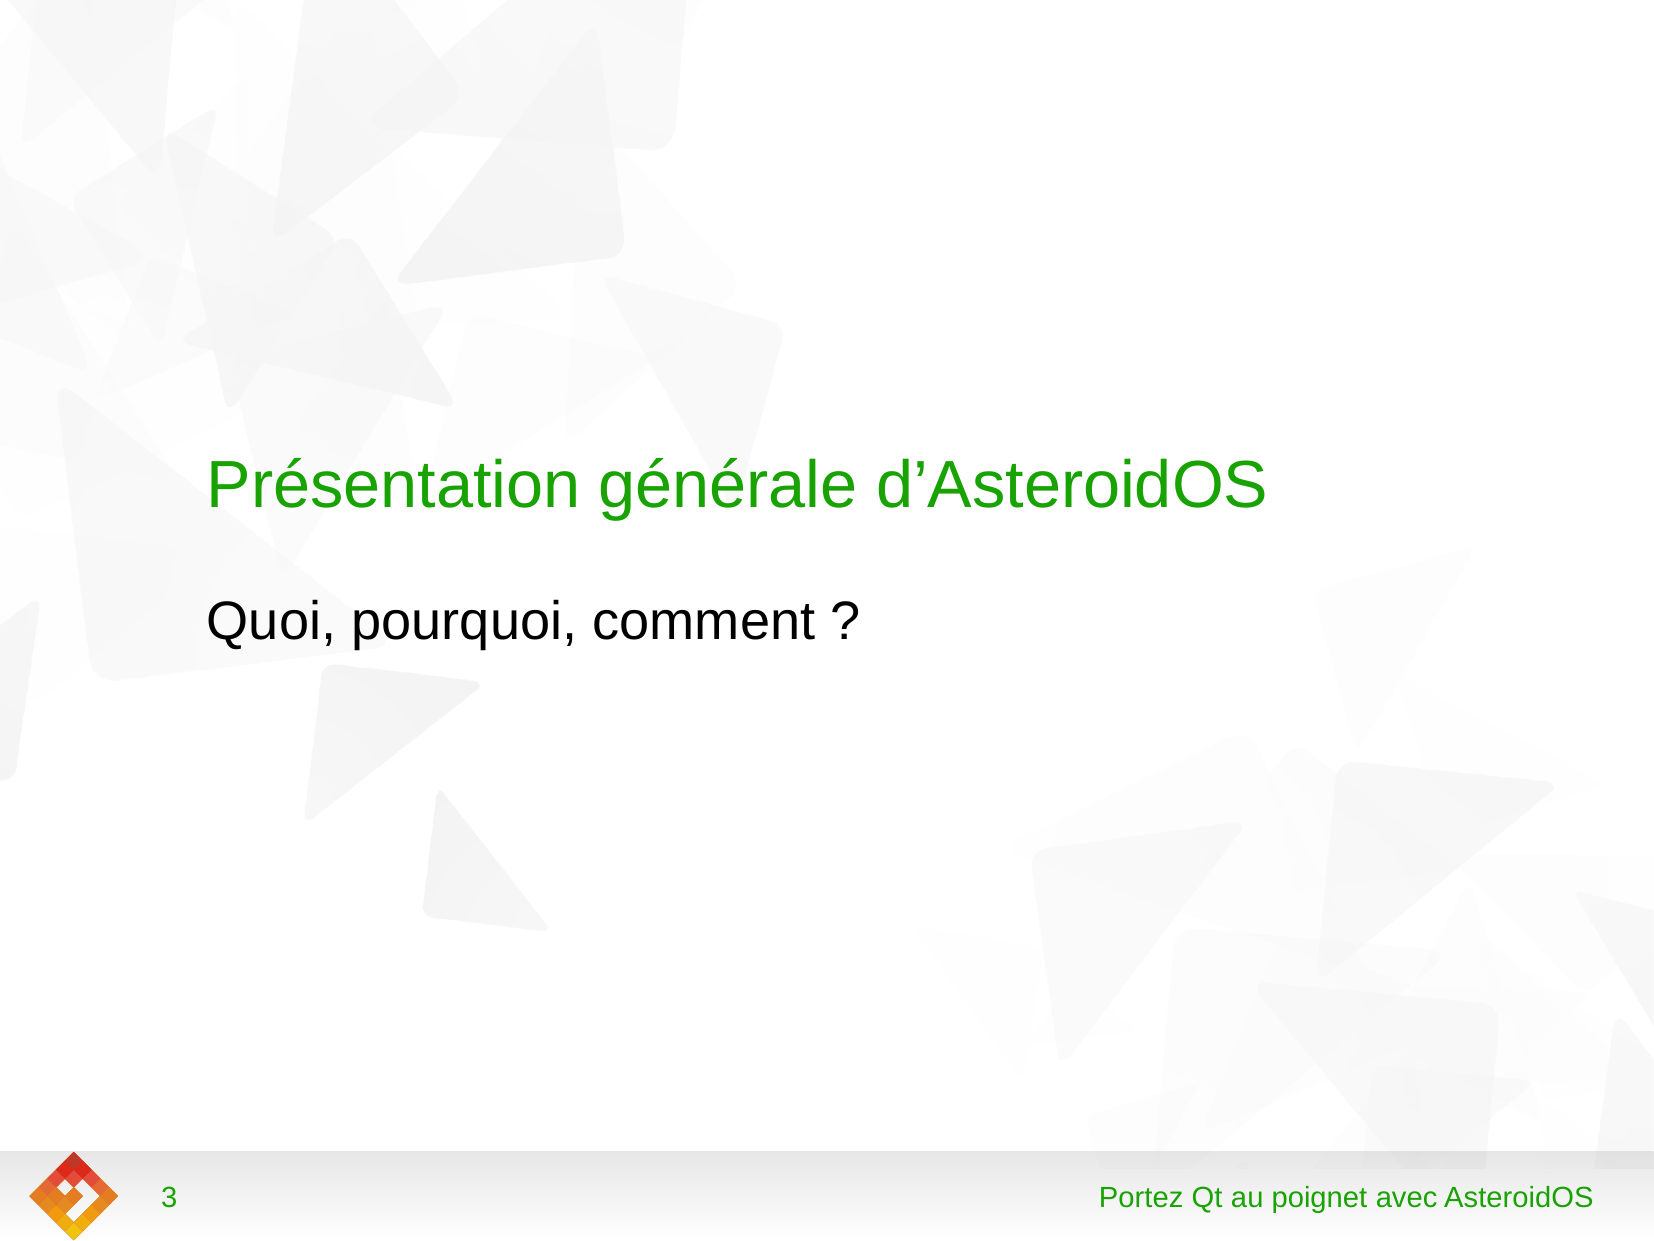

# Présentation générale d’AsteroidOS
Quoi, pourquoi, comment ?
3
Portez Qt au poignet avec AsteroidOS